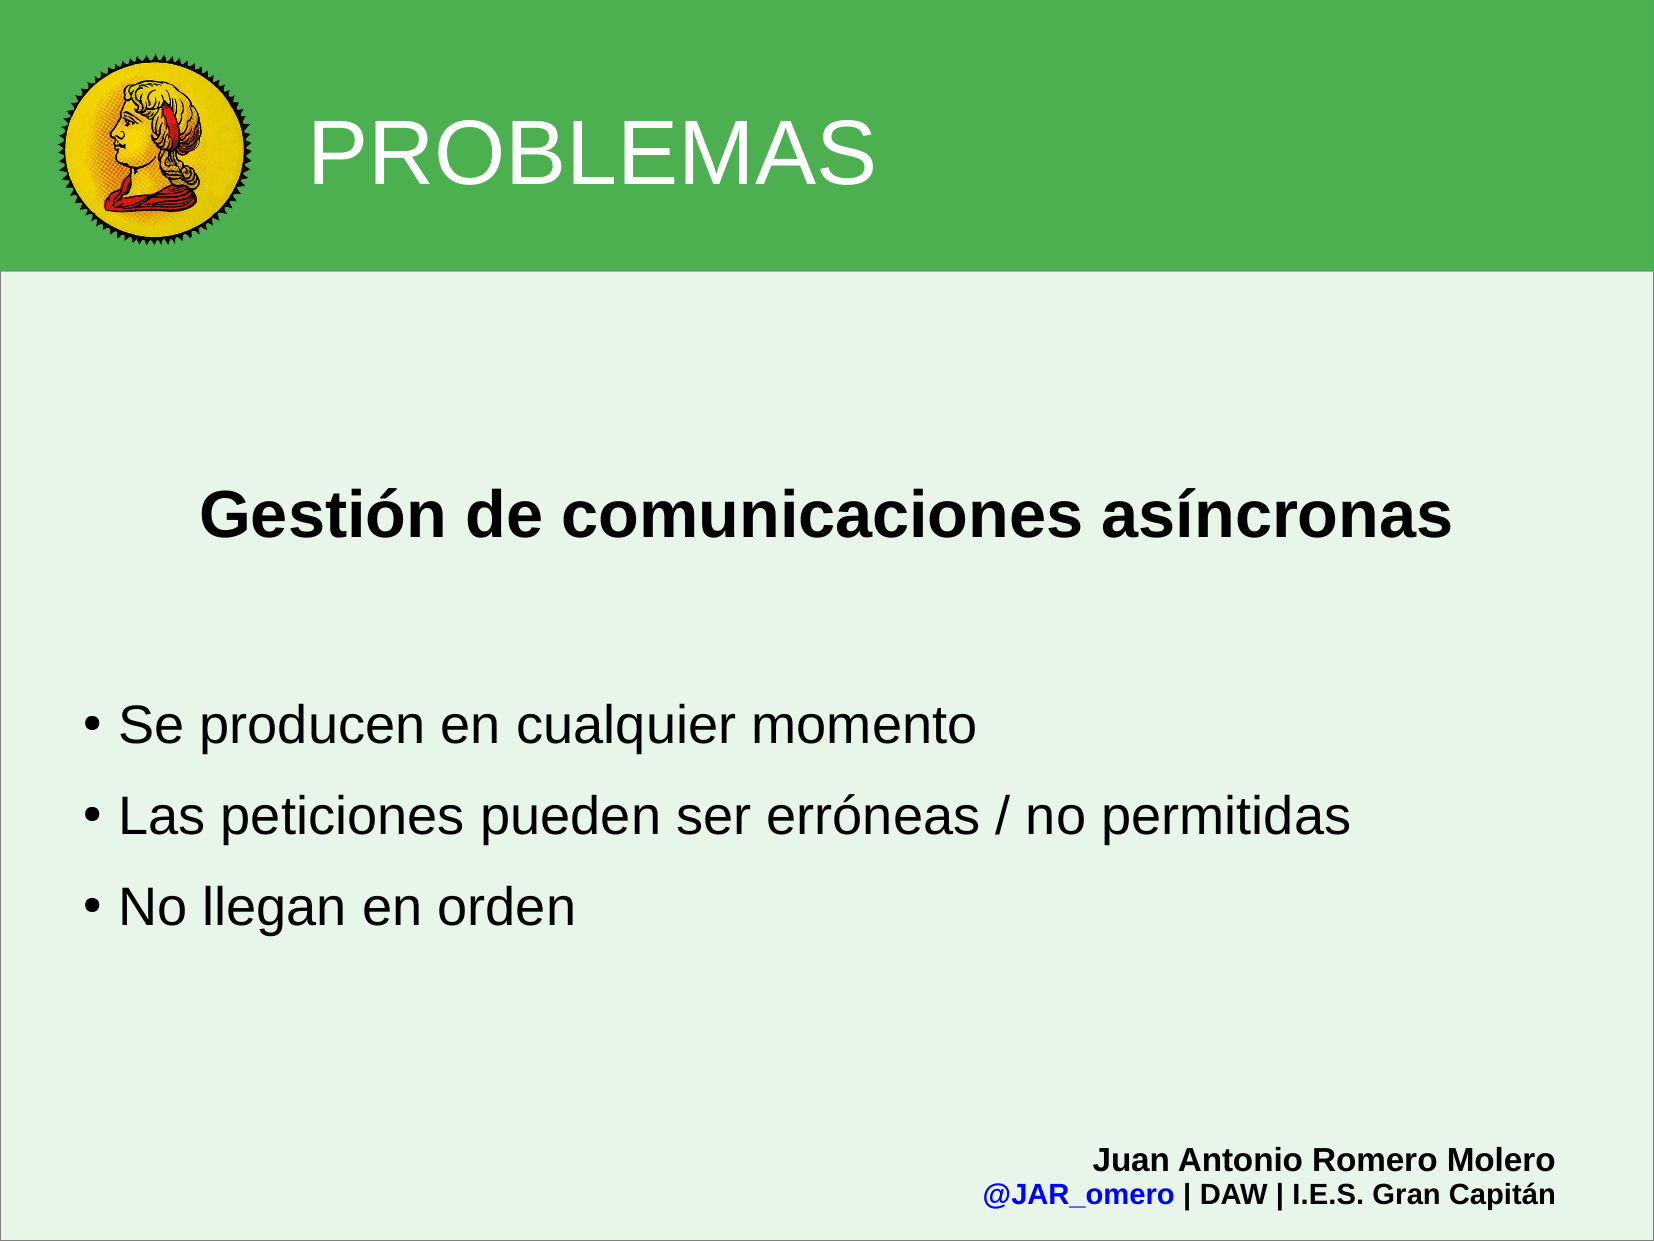

# PROBLEMAS
Gestión de comunicaciones asíncronas
Se producen en cualquier momento
Las peticiones pueden ser erróneas / no permitidas
No llegan en orden
Juan Antonio Romero Molero
@JAR_omero | DAW | I.E.S. Gran Capitán